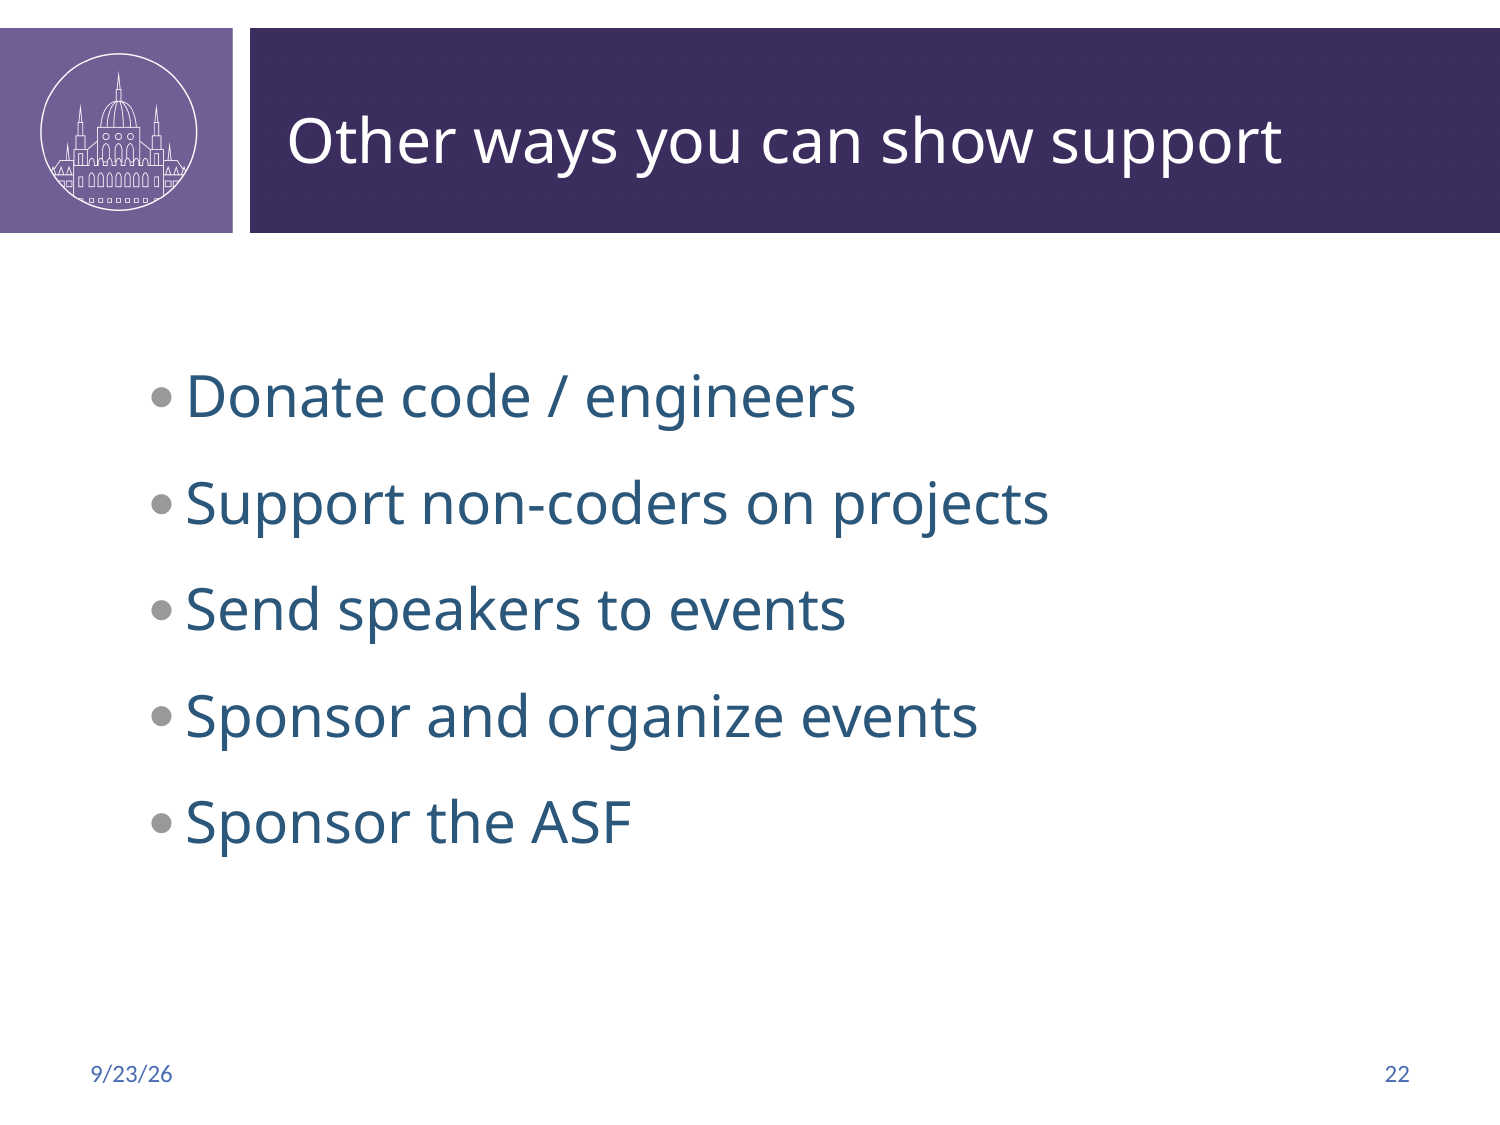

# Other ways you can show support
Donate code / engineers
Support non-coders on projects
Send speakers to events
Sponsor and organize events
Sponsor the ASF